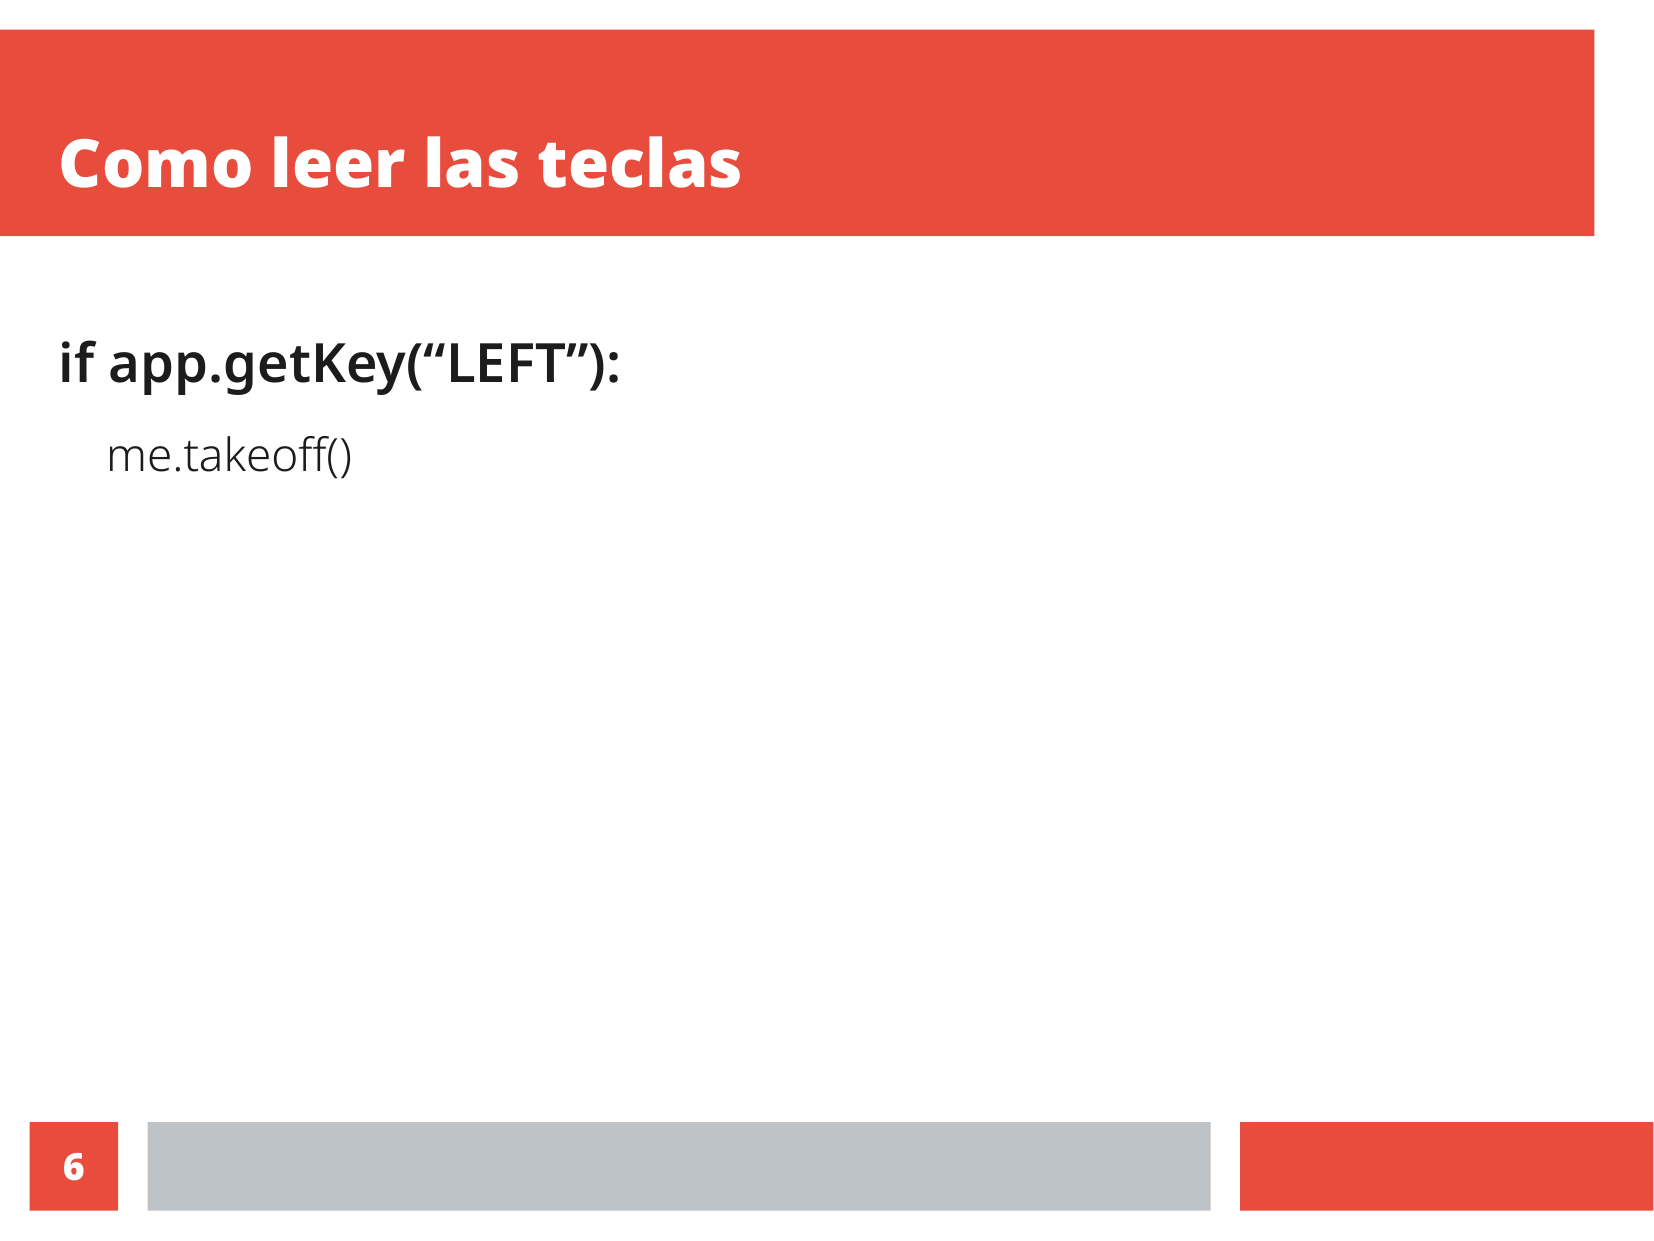

# Como leer las teclas
if app.getKey(“LEFT”):
me.takeoff()
6